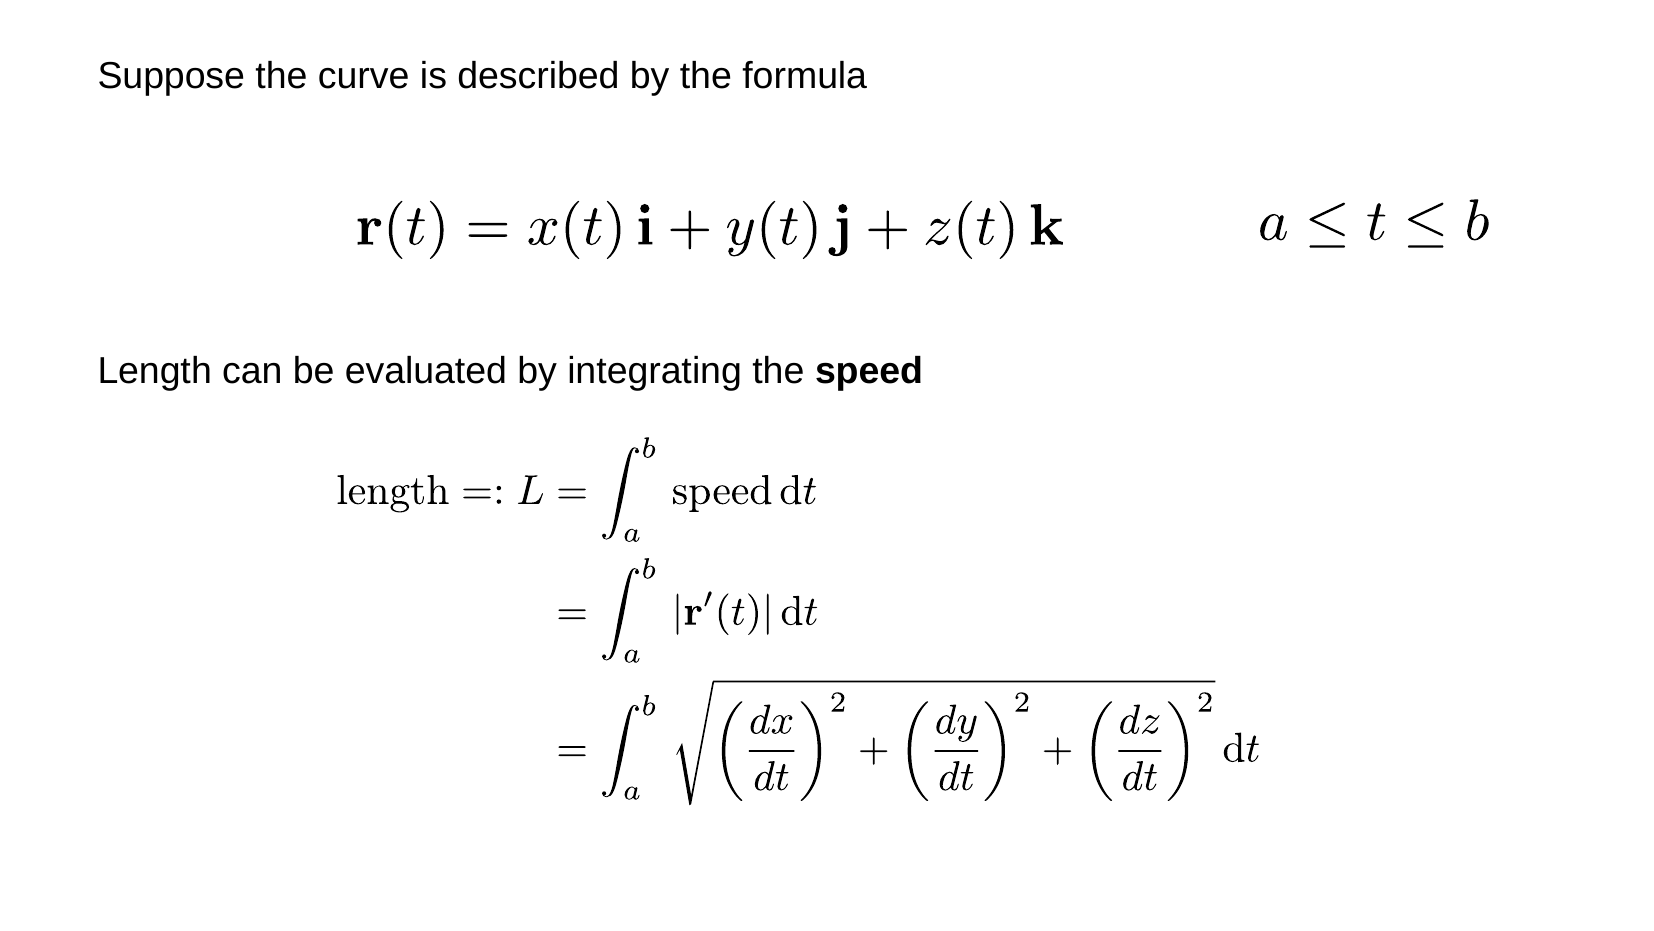

Suppose the curve is described by the formula
Length can be evaluated by integrating the speed